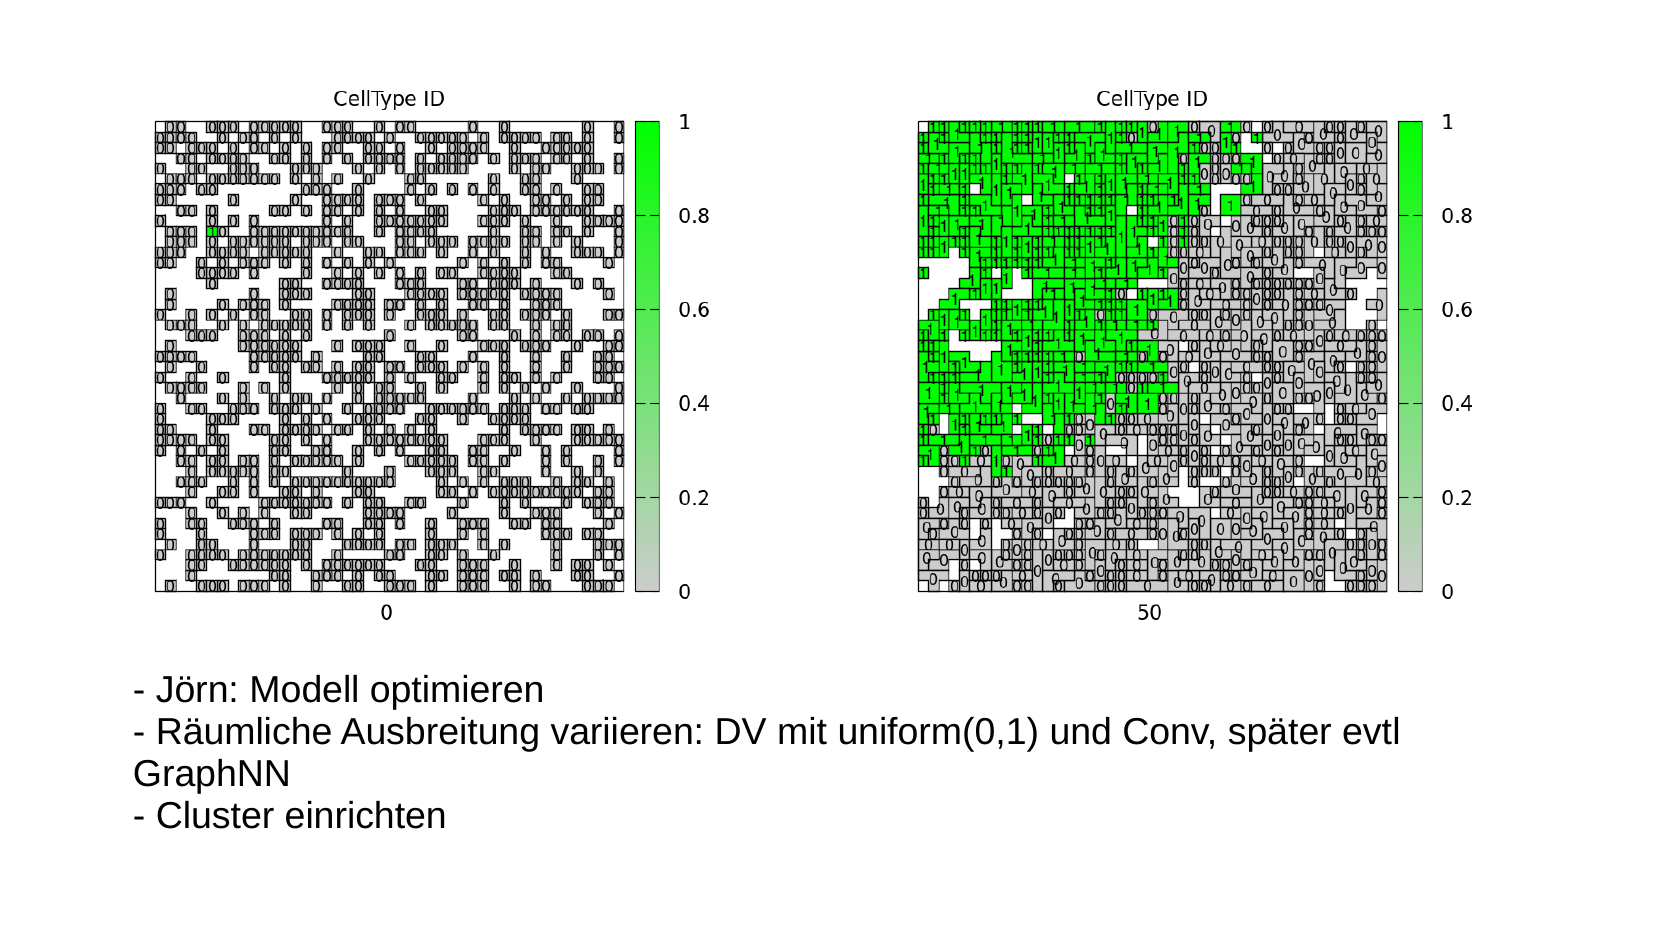

- Jörn: Modell optimieren
- Räumliche Ausbreitung variieren: DV mit uniform(0,1) und Conv, später evtl GraphNN
- Cluster einrichten